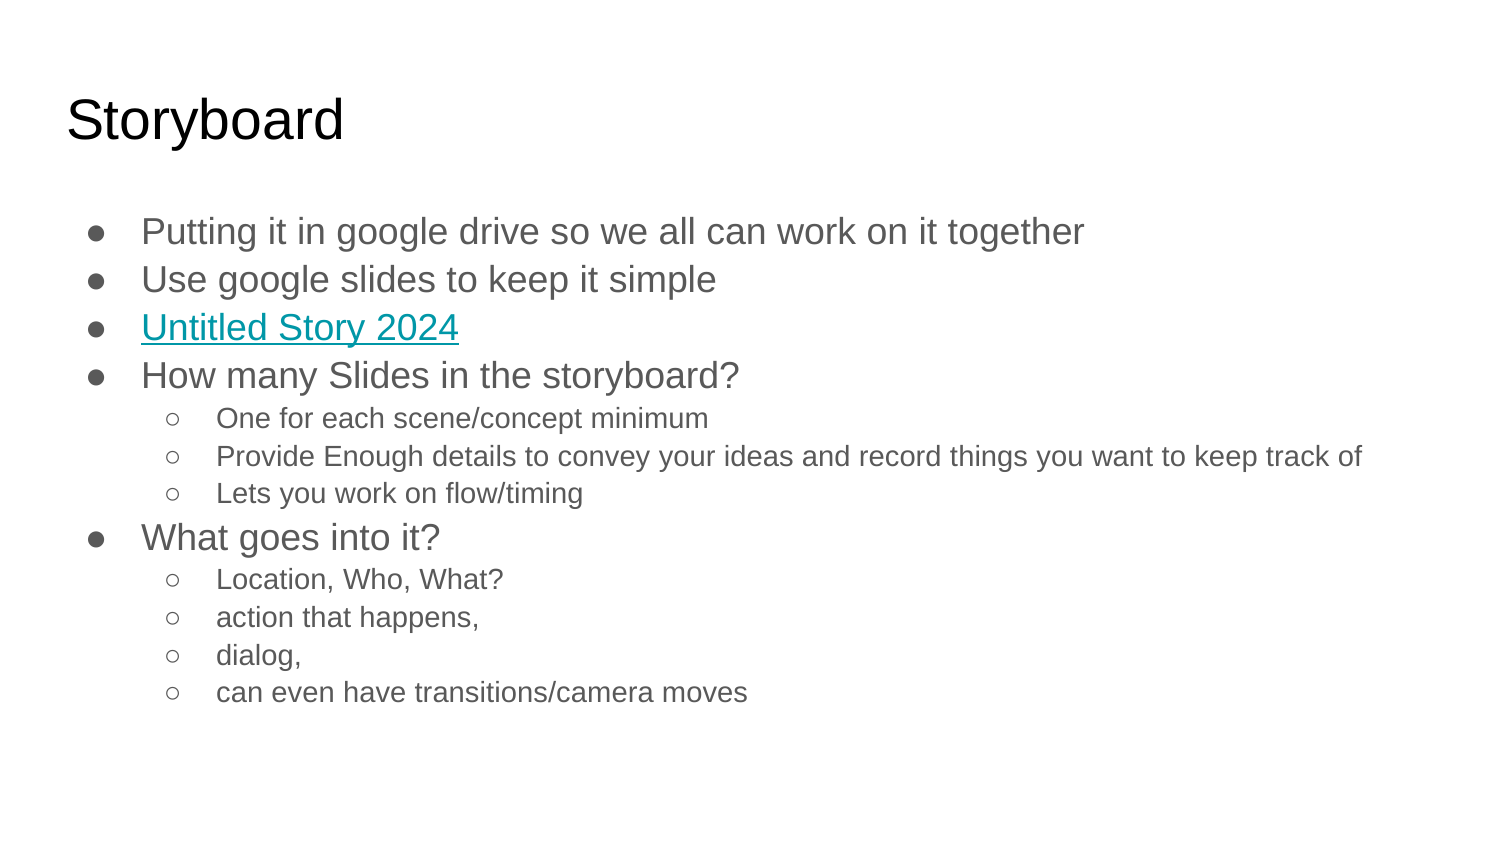

# Storyboard
Putting it in google drive so we all can work on it together
Use google slides to keep it simple
Untitled Story 2024
How many Slides in the storyboard?
One for each scene/concept minimum
Provide Enough details to convey your ideas and record things you want to keep track of
Lets you work on flow/timing
What goes into it?
Location, Who, What?
action that happens,
dialog,
can even have transitions/camera moves